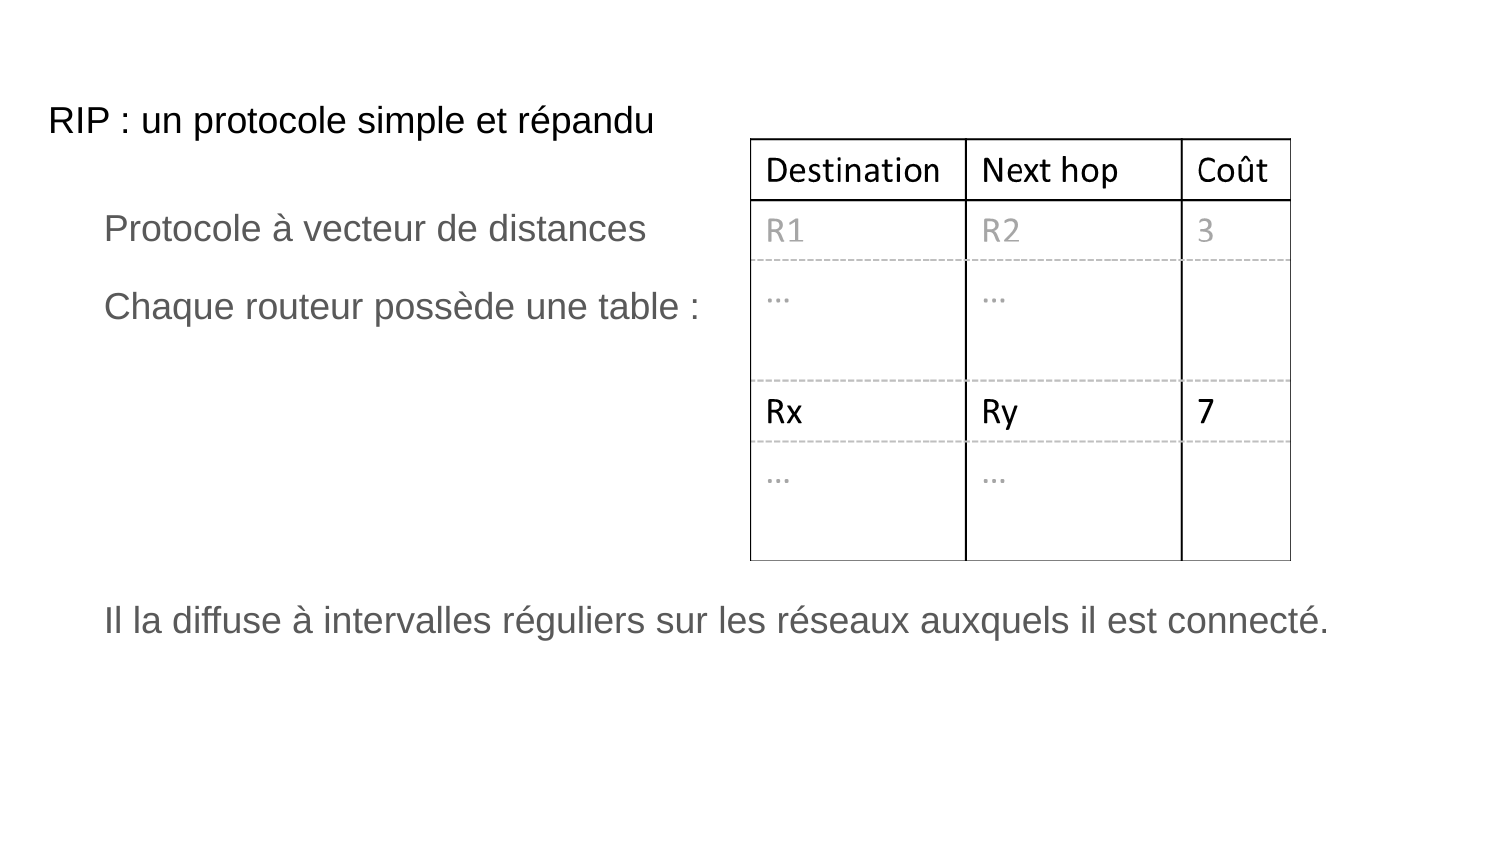

RIP : un protocole simple et répandu
# Protocole à vecteur de distances
Chaque routeur possède une table :
Il la diffuse à intervalles réguliers sur les réseaux auxquels il est connecté.